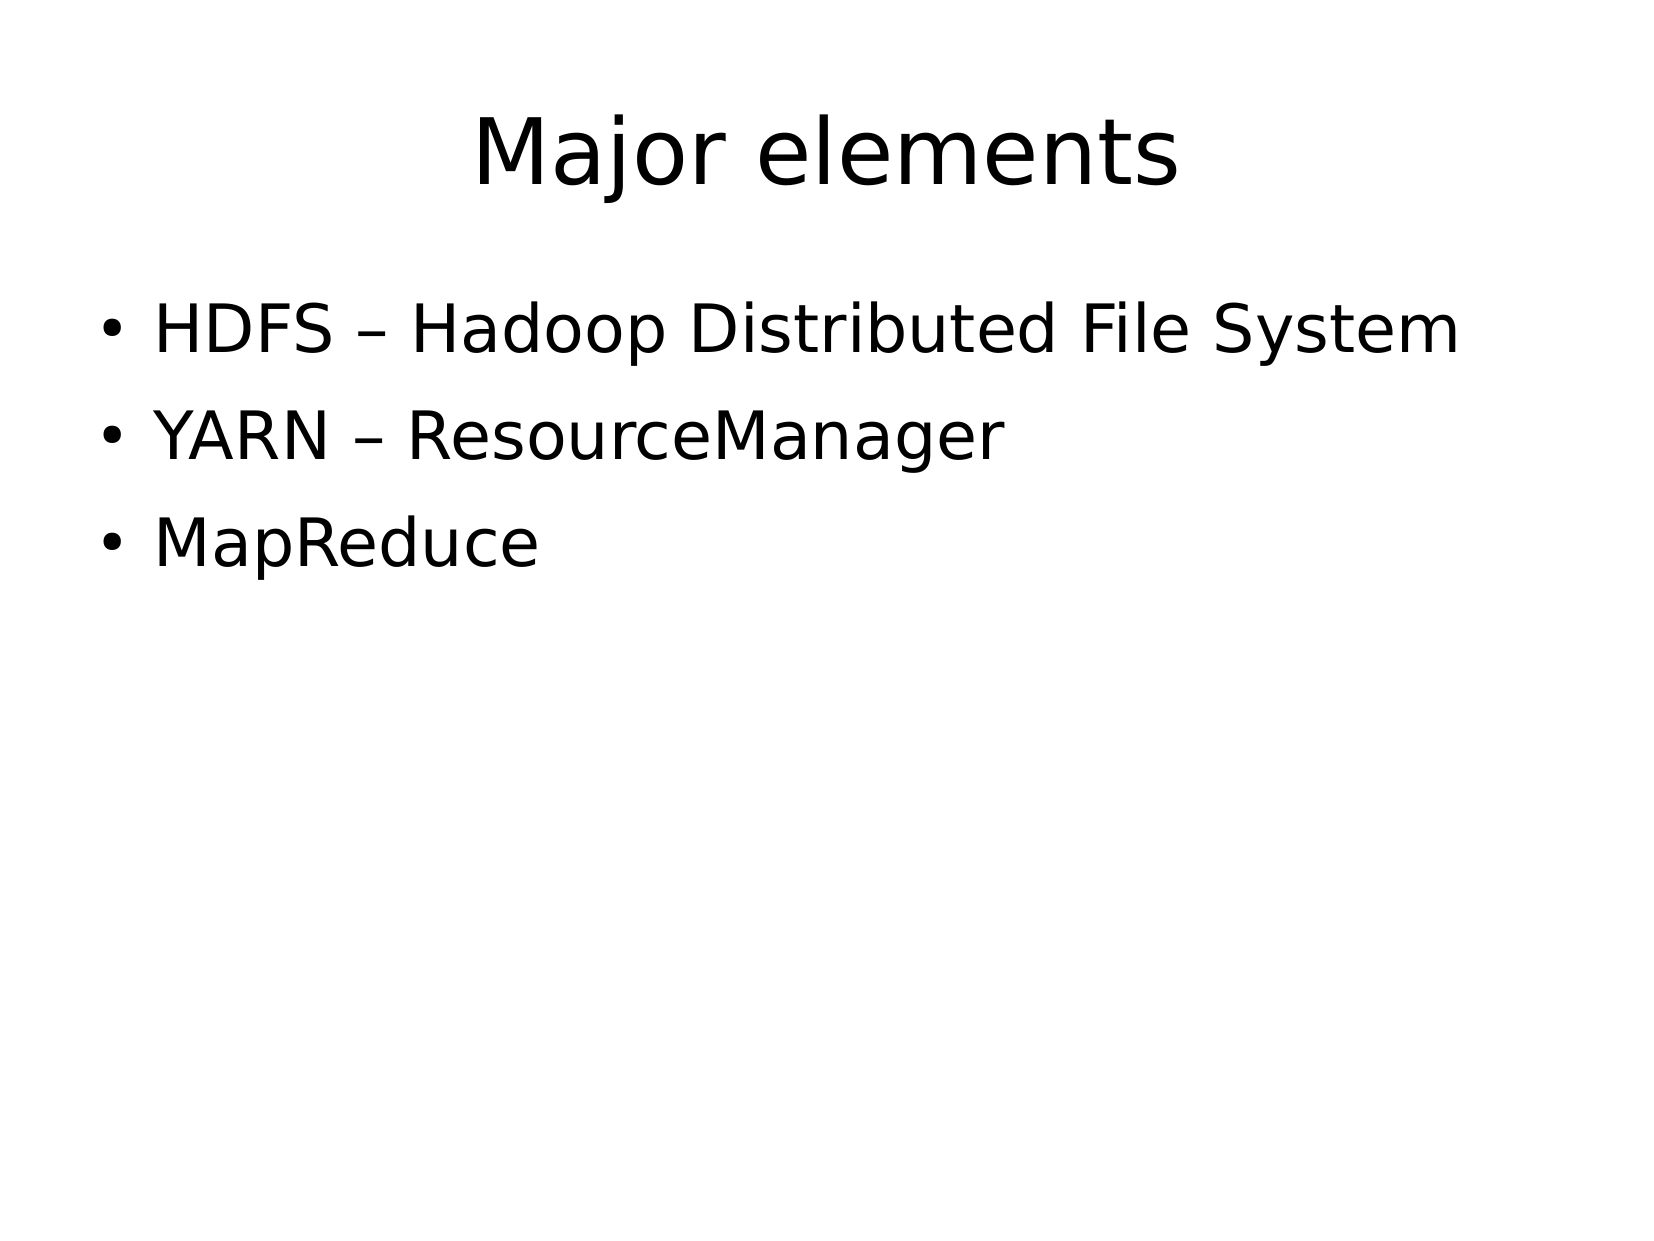

# Major elements
HDFS – Hadoop Distributed File System
YARN – ResourceManager
MapReduce